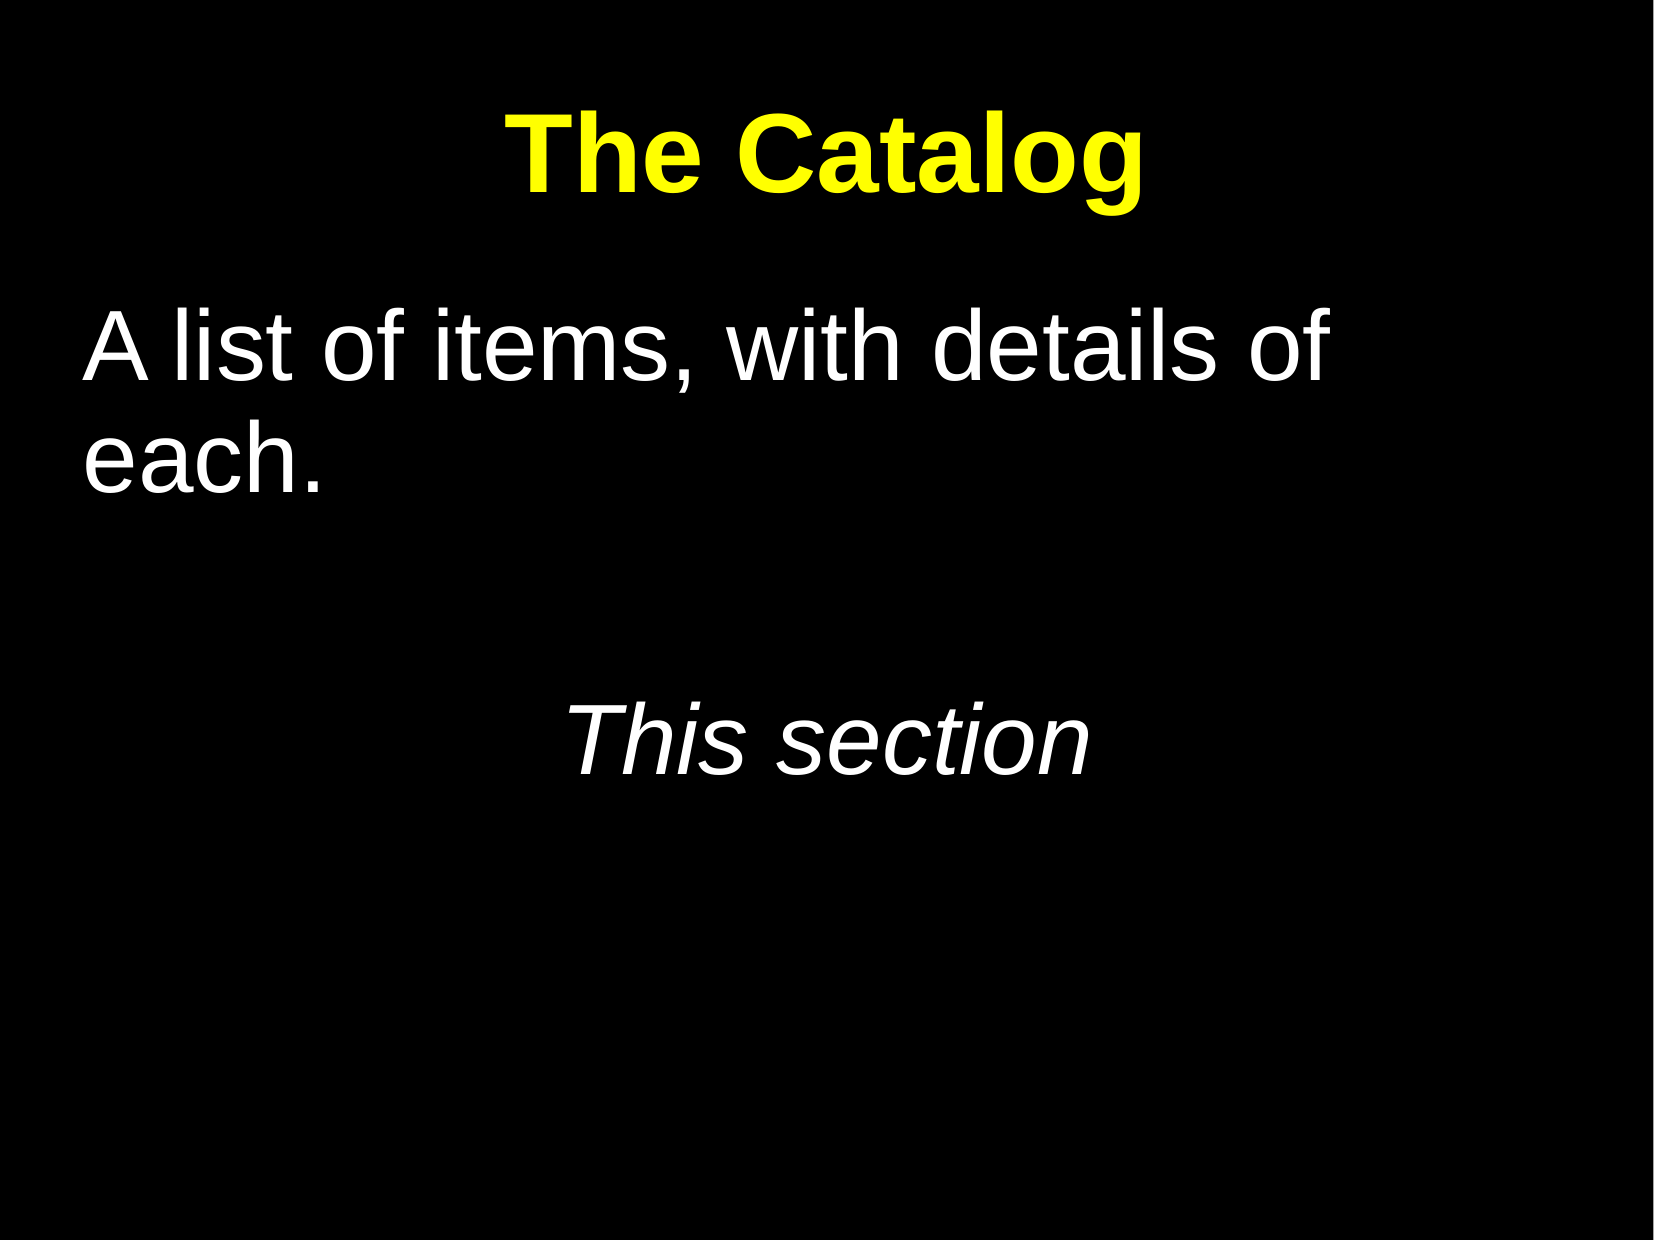

# The Catalog
A list of items, with details of each.
This section